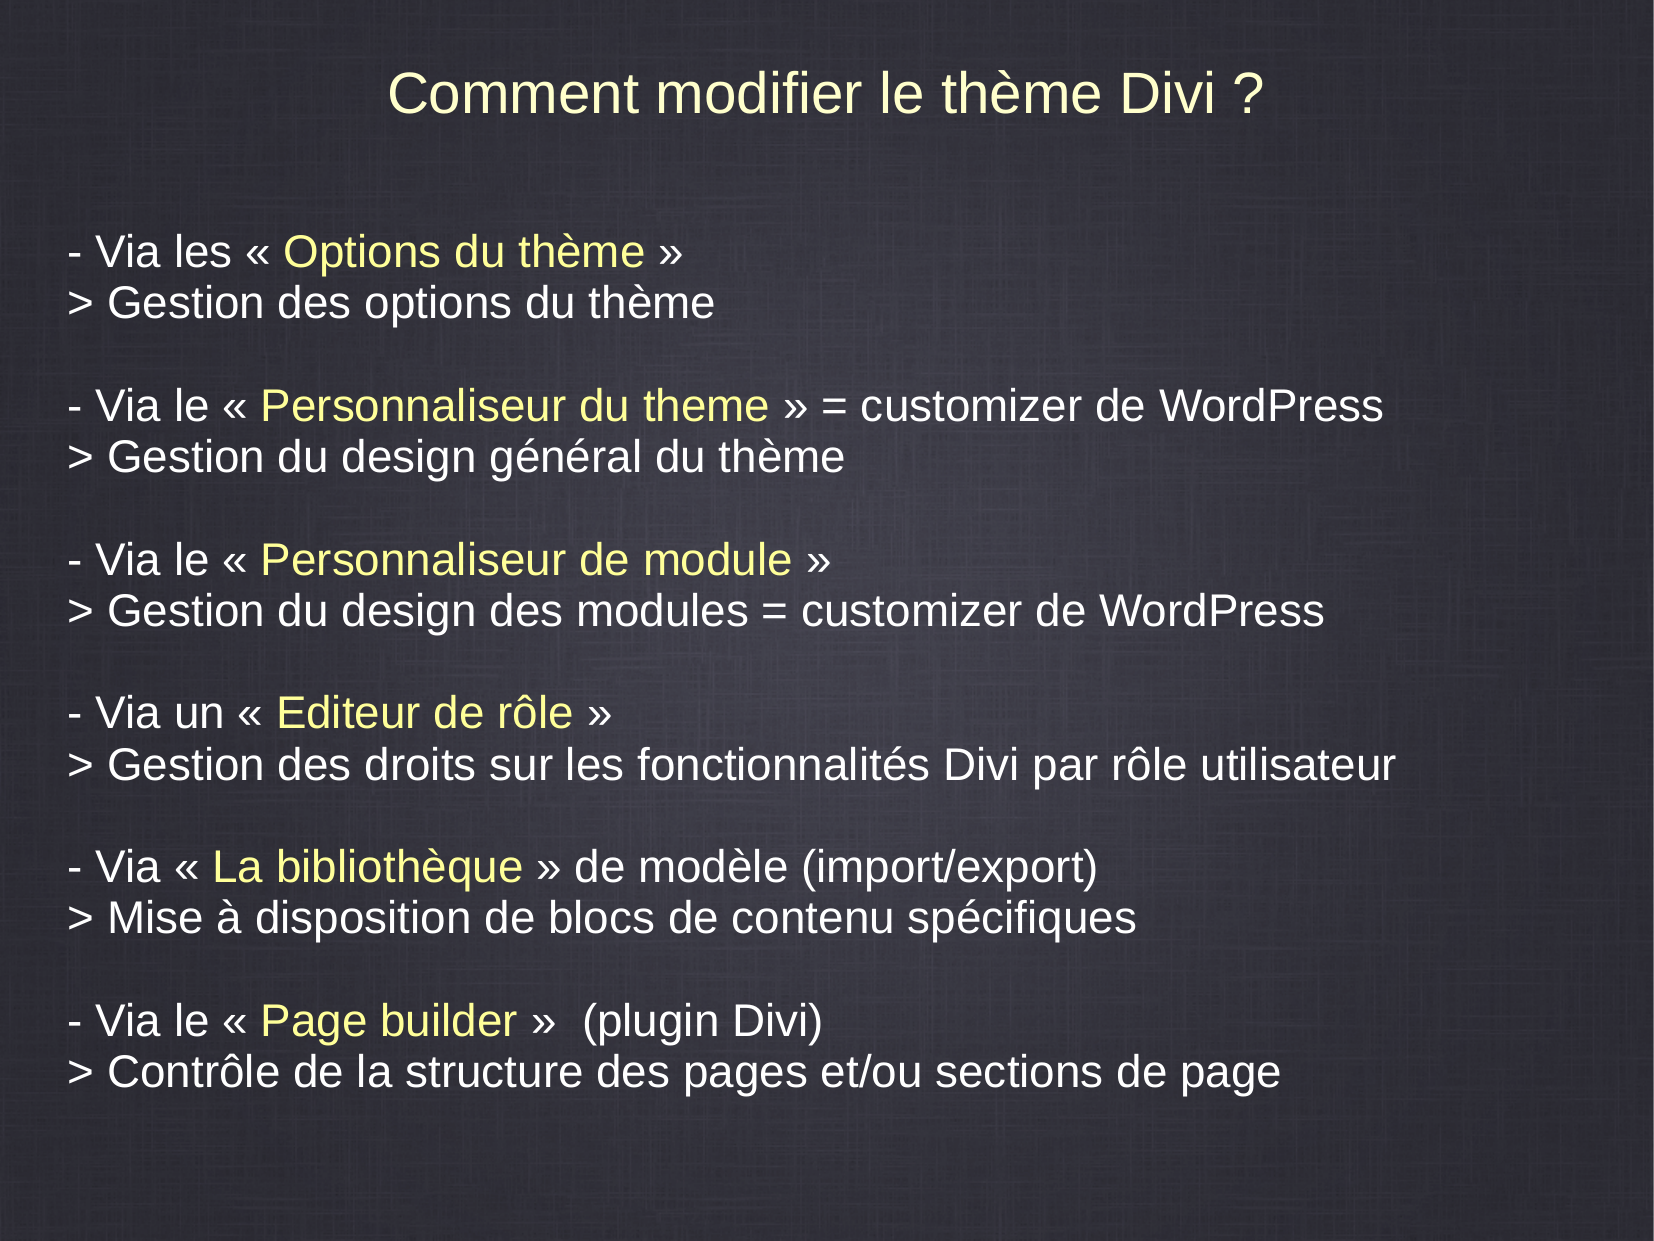

Comment modifier le thème Divi ?
- Via les « Options du thème »
> Gestion des options du thème
- Via le « Personnaliseur du theme » = customizer de WordPress
> Gestion du design général du thème
- Via le « Personnaliseur de module »
> Gestion du design des modules = customizer de WordPress
- Via un « Editeur de rôle »
> Gestion des droits sur les fonctionnalités Divi par rôle utilisateur
- Via « La bibliothèque » de modèle (import/export)
> Mise à disposition de blocs de contenu spécifiques
- Via le « Page builder »  (plugin Divi)
> Contrôle de la structure des pages et/ou sections de page